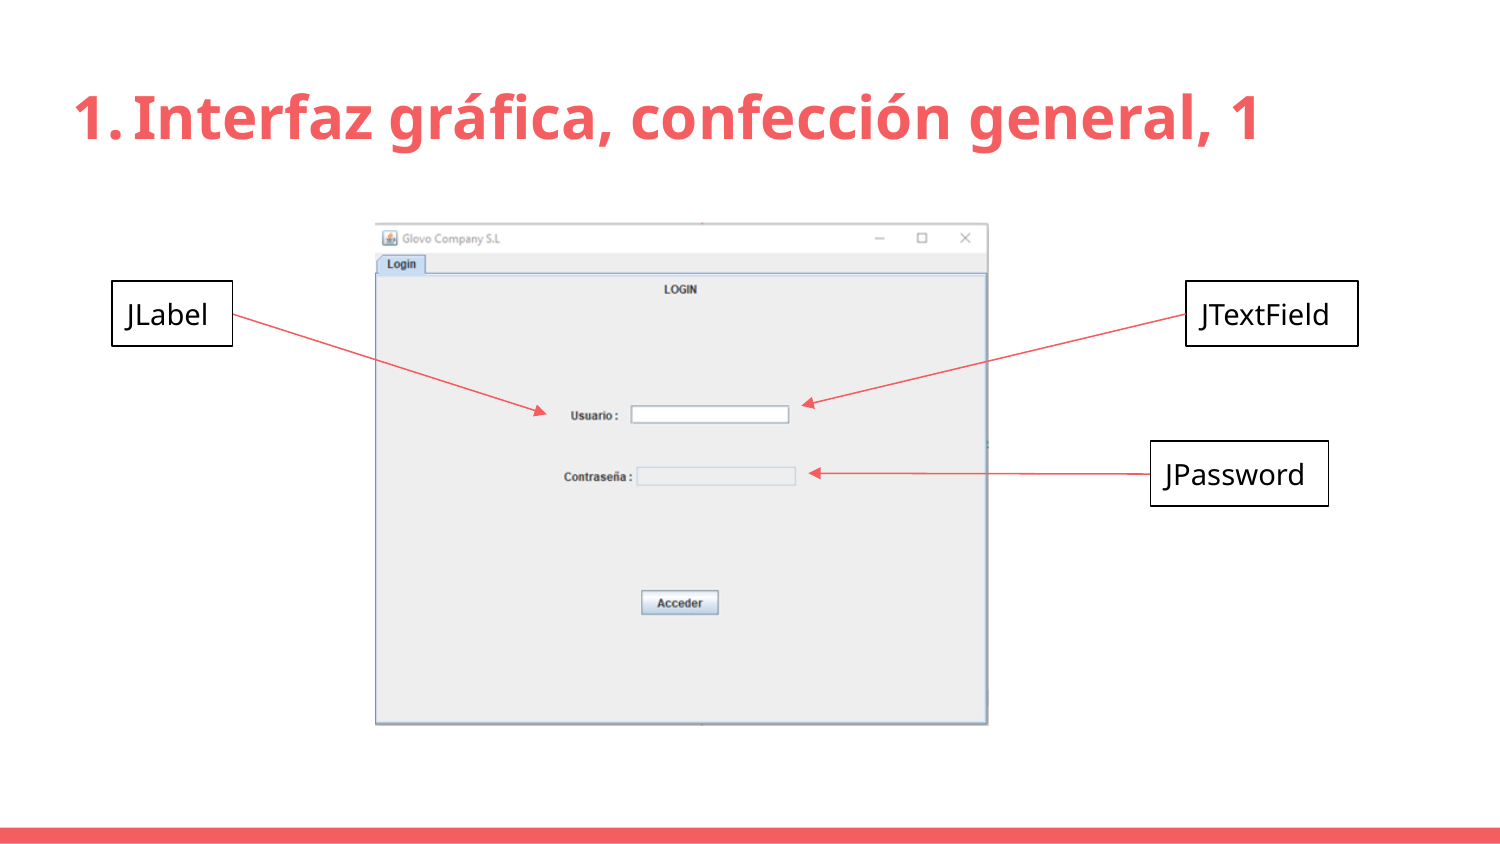

# Interfaz gráfica, confección general, 1
JLabel
JTextField
JPassword